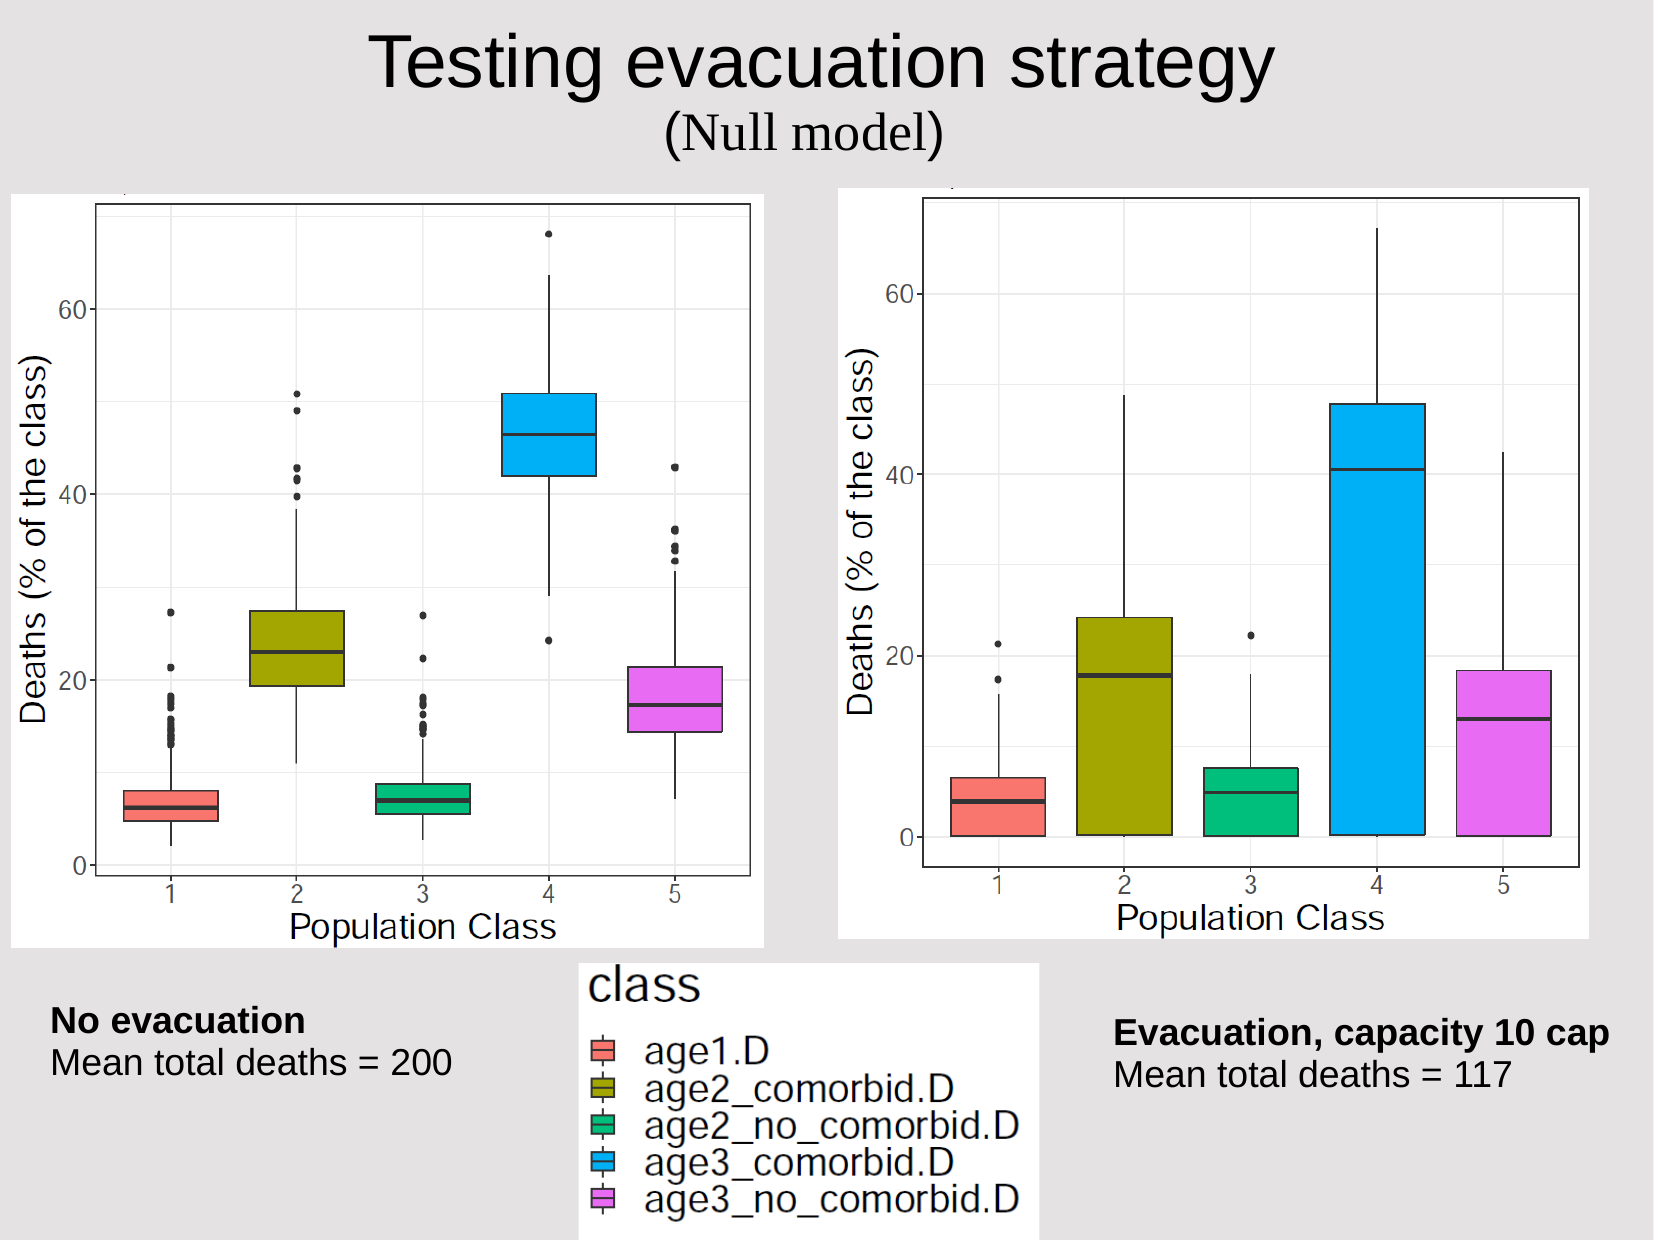

Testing evacuation strategy
(Null model)
No evacuation
Mean total deaths = 200
Evacuation, capacity 10 cap
Mean total deaths = 117